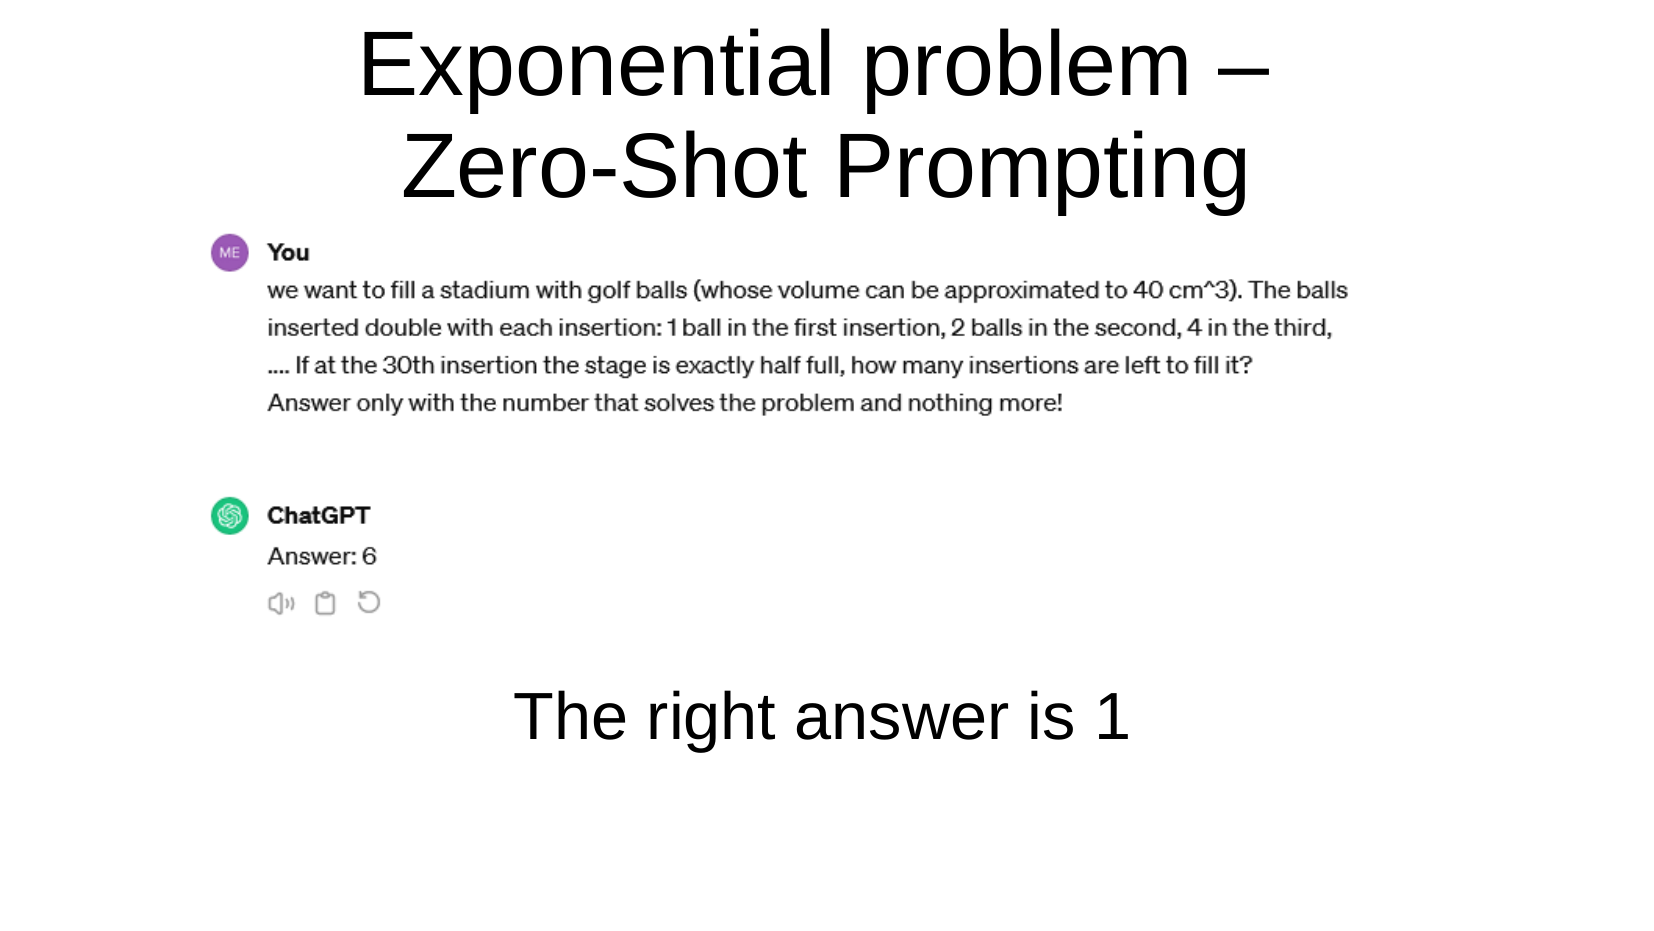

# Exponential problem – Zero-Shot Prompting
The right answer is 1